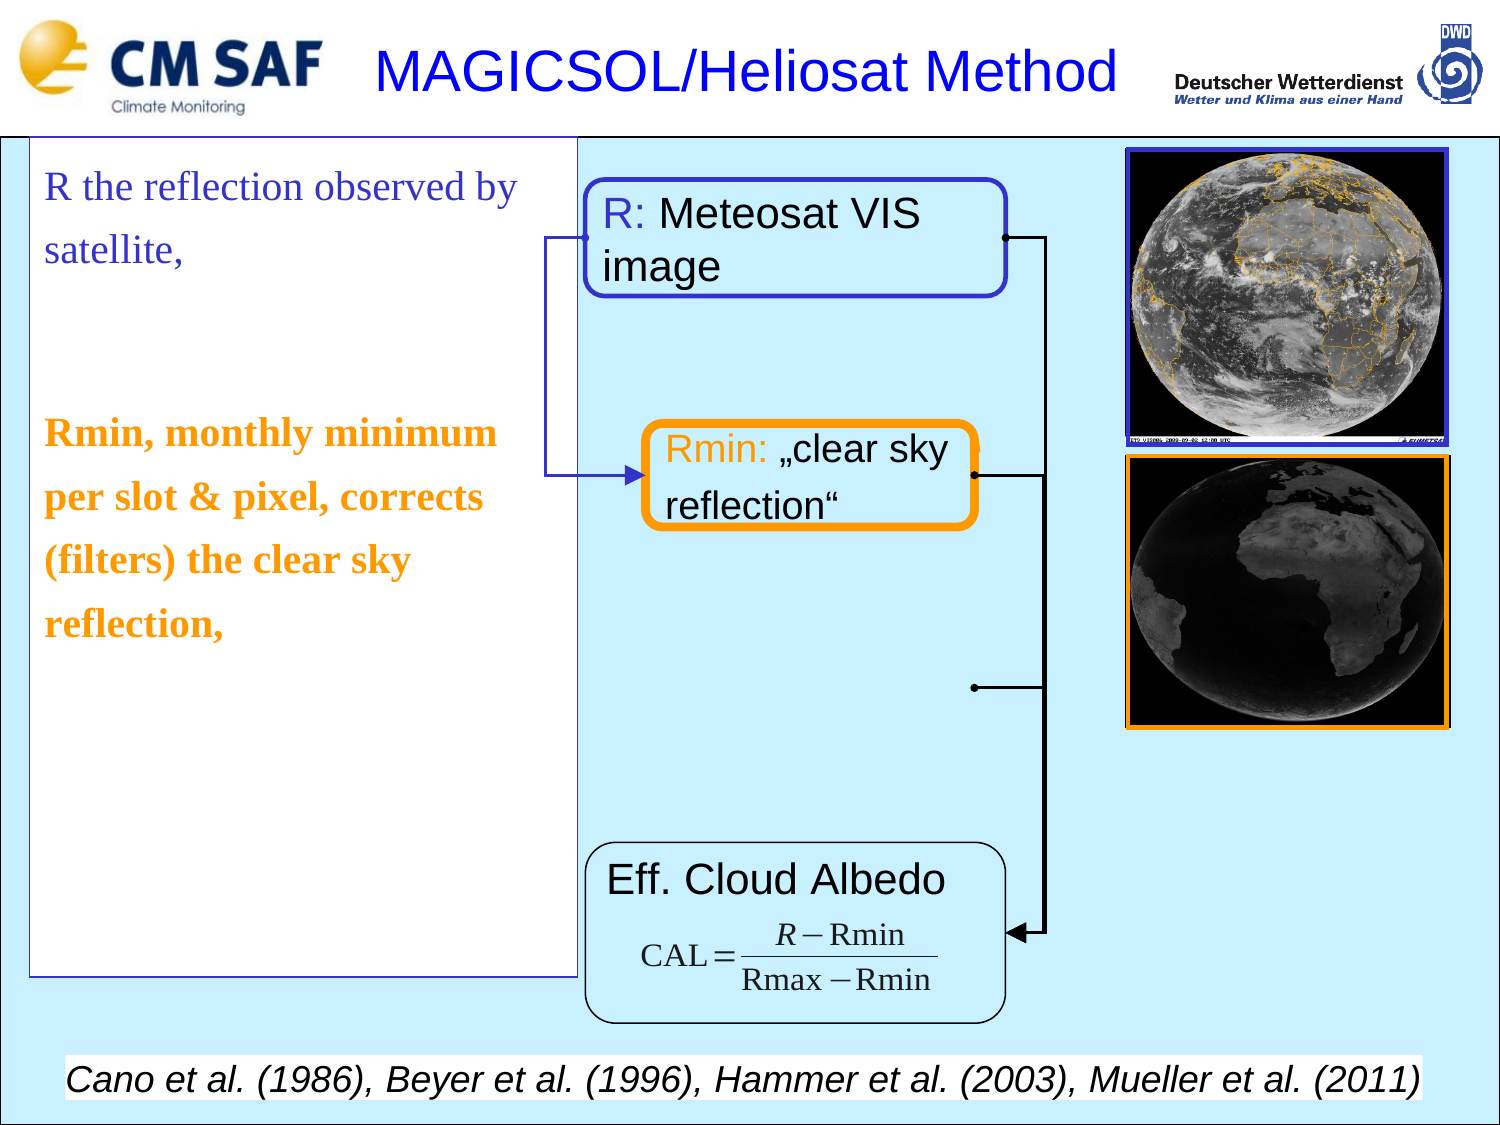

MAGICSOL/Heliosat Method
# R the reflection observed by satellite,
Rmin, monthly minimum per slot & pixel, corrects (filters) the clear sky reflection,
R: Meteosat VIS image
Rmin: „clear sky
reflection“
Eff. Cloud Albedo
Cano et al. (1986), Beyer et al. (1996), Hammer et al. (2003), Mueller et al. (2011)